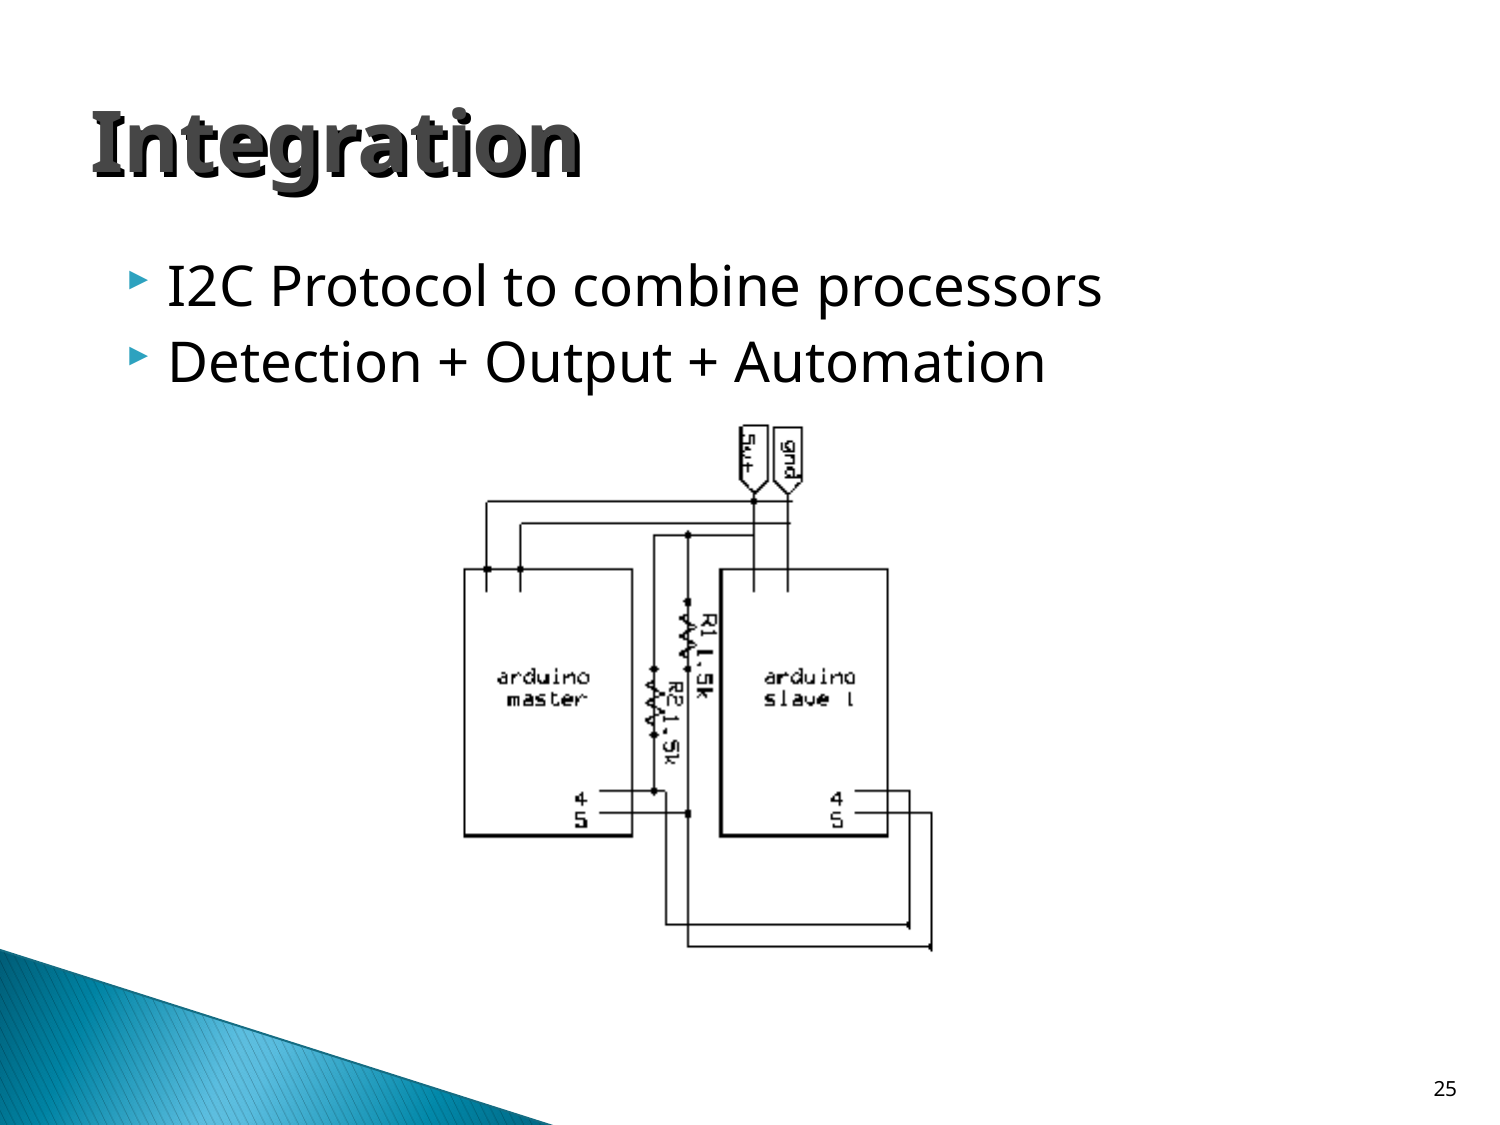

Integration
# I2C Protocol to combine processors
Detection + Output + Automation